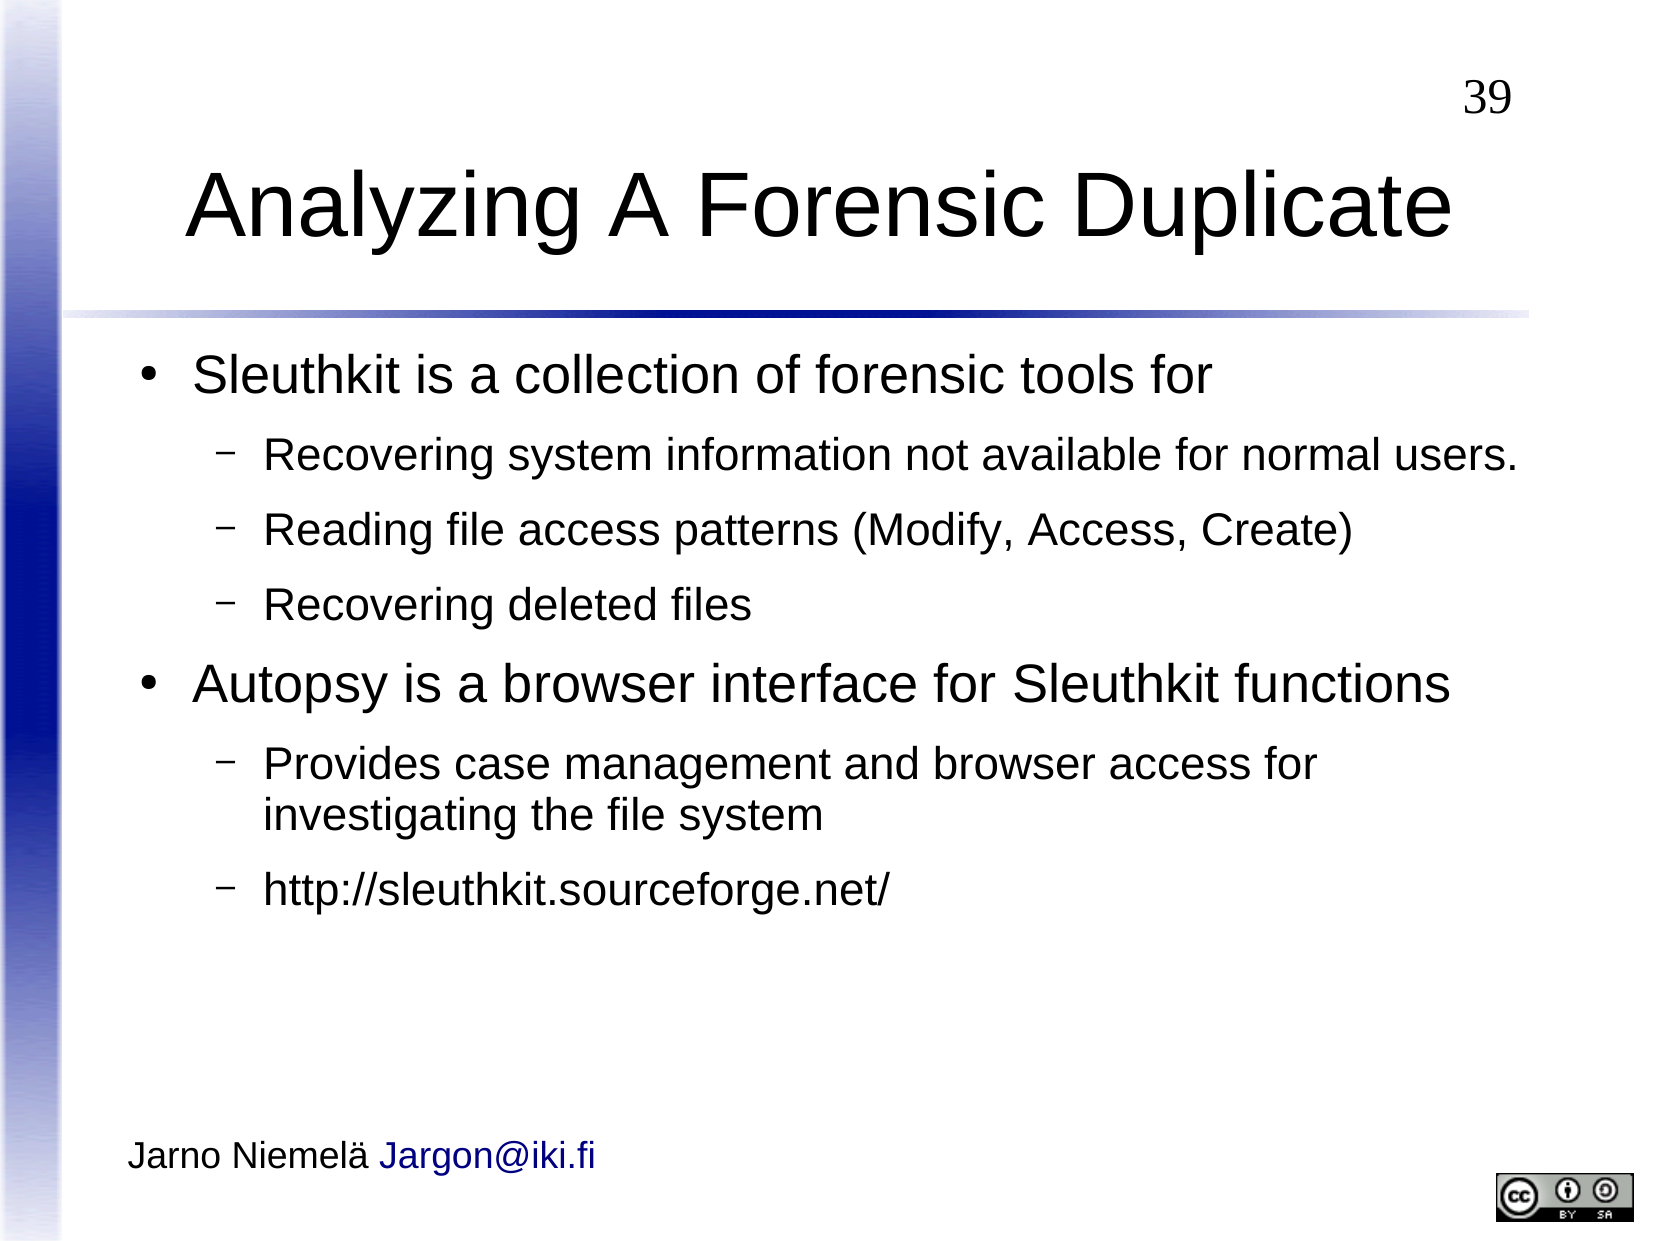

# Analyzing A Forensic Duplicate
Sleuthkit is a collection of forensic tools for
Recovering system information not available for normal users.
Reading file access patterns (Modify, Access, Create)
Recovering deleted files
Autopsy is a browser interface for Sleuthkit functions
Provides case management and browser access for investigating the file system
http://sleuthkit.sourceforge.net/